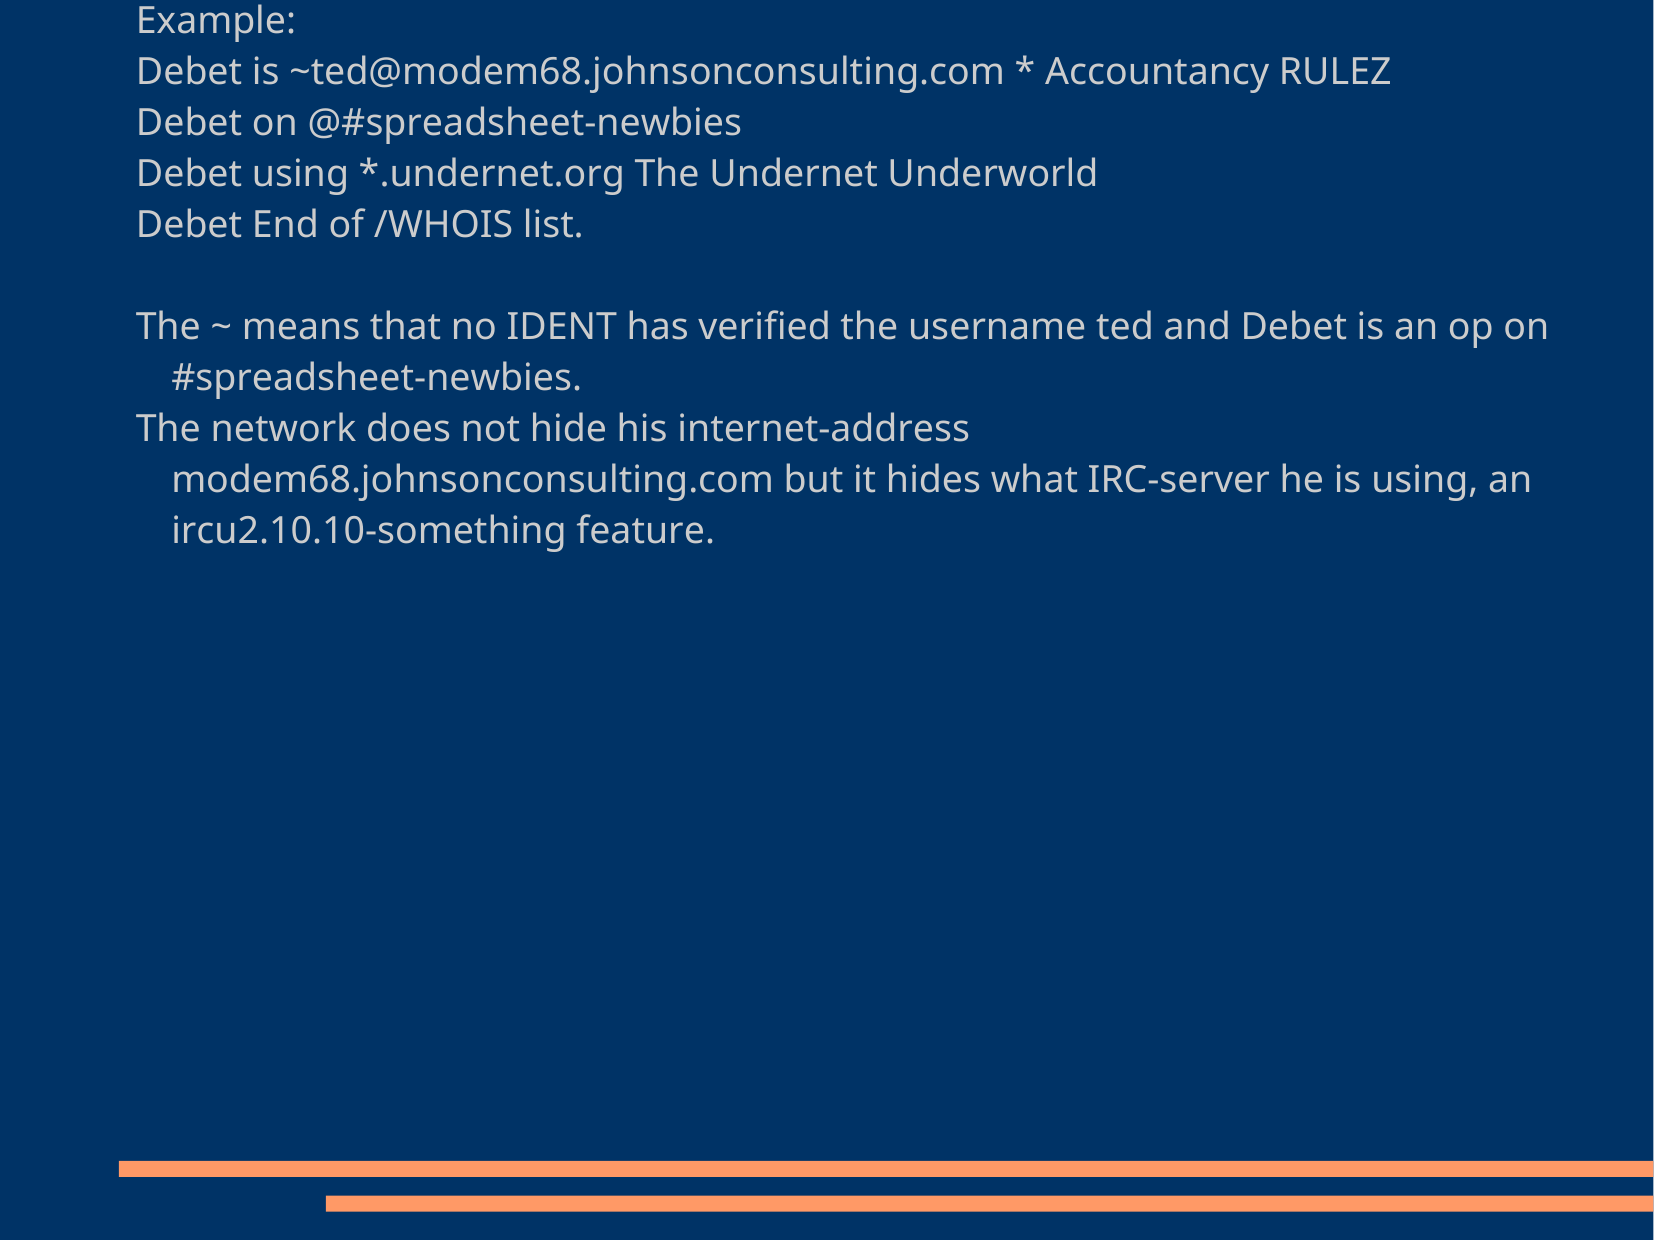

Example:
Debet is ~ted@modem68.johnsonconsulting.com * Accountancy RULEZ
Debet on @#spreadsheet-newbies
Debet using *.undernet.org The Undernet Underworld
Debet End of /WHOIS list.
The ~ means that no IDENT has verified the username ted and Debet is an op on #spreadsheet-newbies.
The network does not hide his internet-address modem68.johnsonconsulting.com but it hides what IRC-server he is using, an ircu2.10.10-something feature.
#